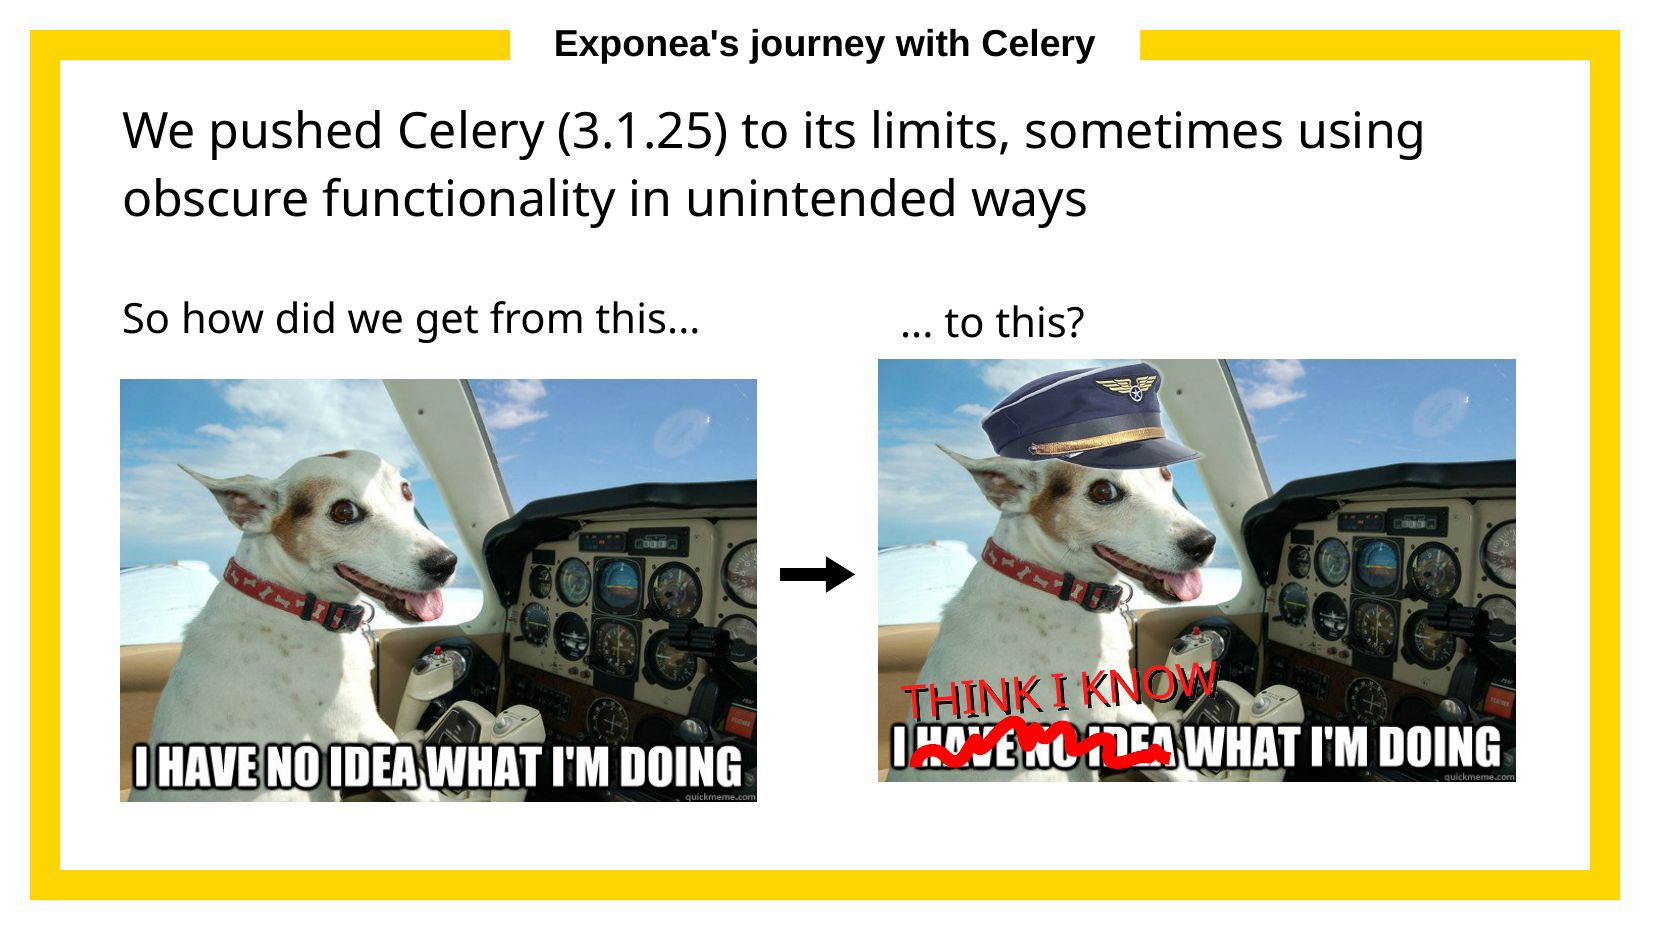

Exponea's journey with Celery
We pushed Celery (3.1.25) to its limits, sometimes using obscure functionality in unintended ways
So how did we get from this...
... to this?
 THINK I KNOW